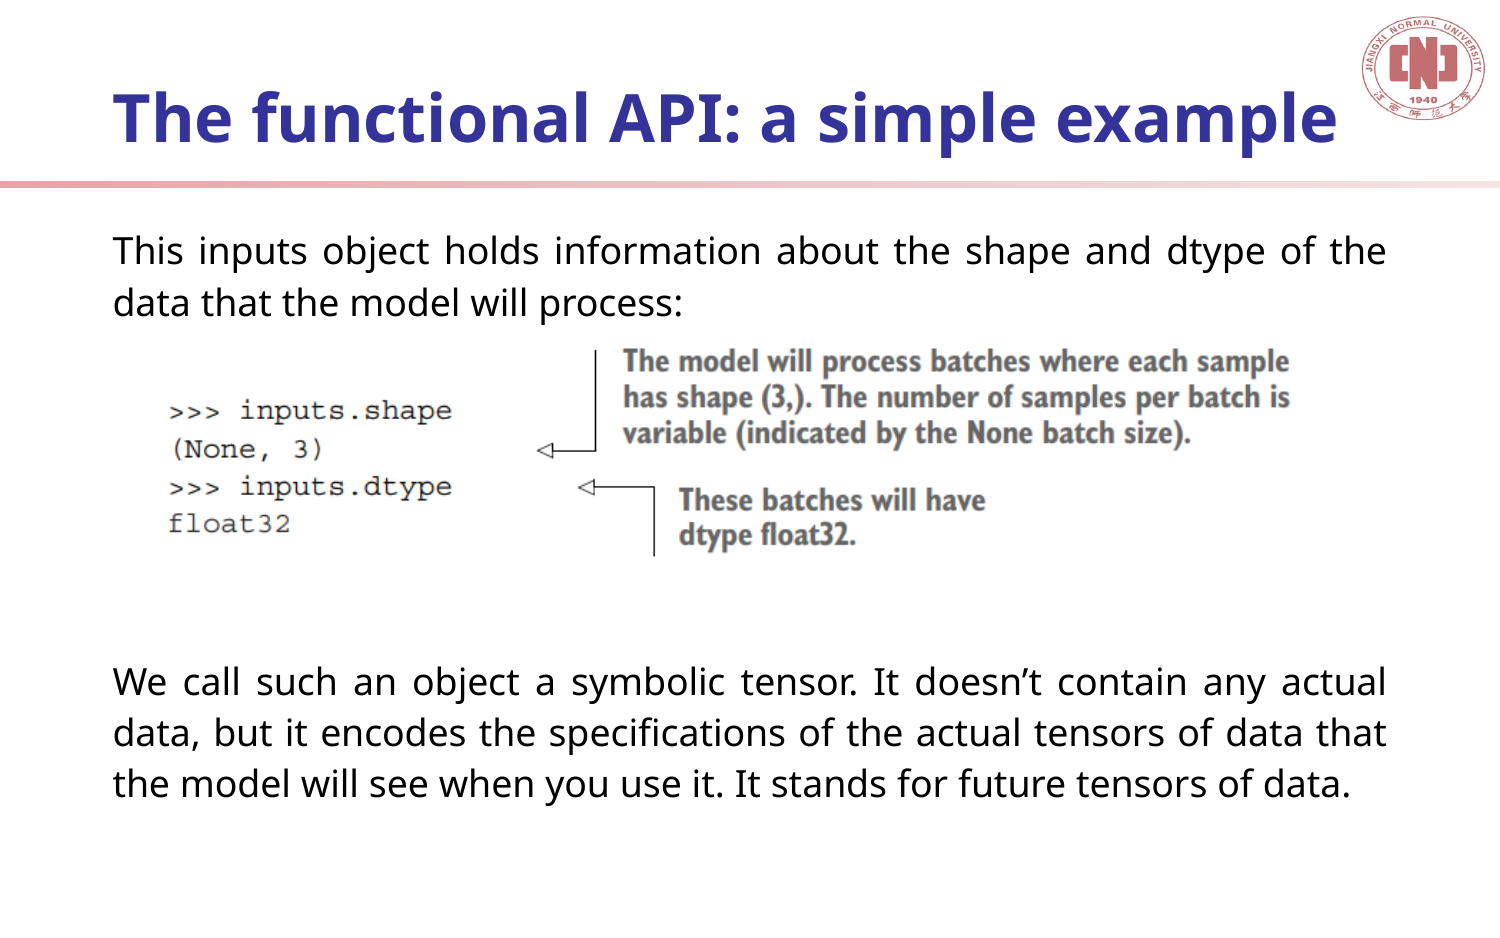

The functional API: a simple example
# This inputs object holds information about the shape and dtype of the data that the model will process:
We call such an object a symbolic tensor. It doesn’t contain any actual data, but it encodes the specifications of the actual tensors of data that the model will see when you use it. It stands for future tensors of data.